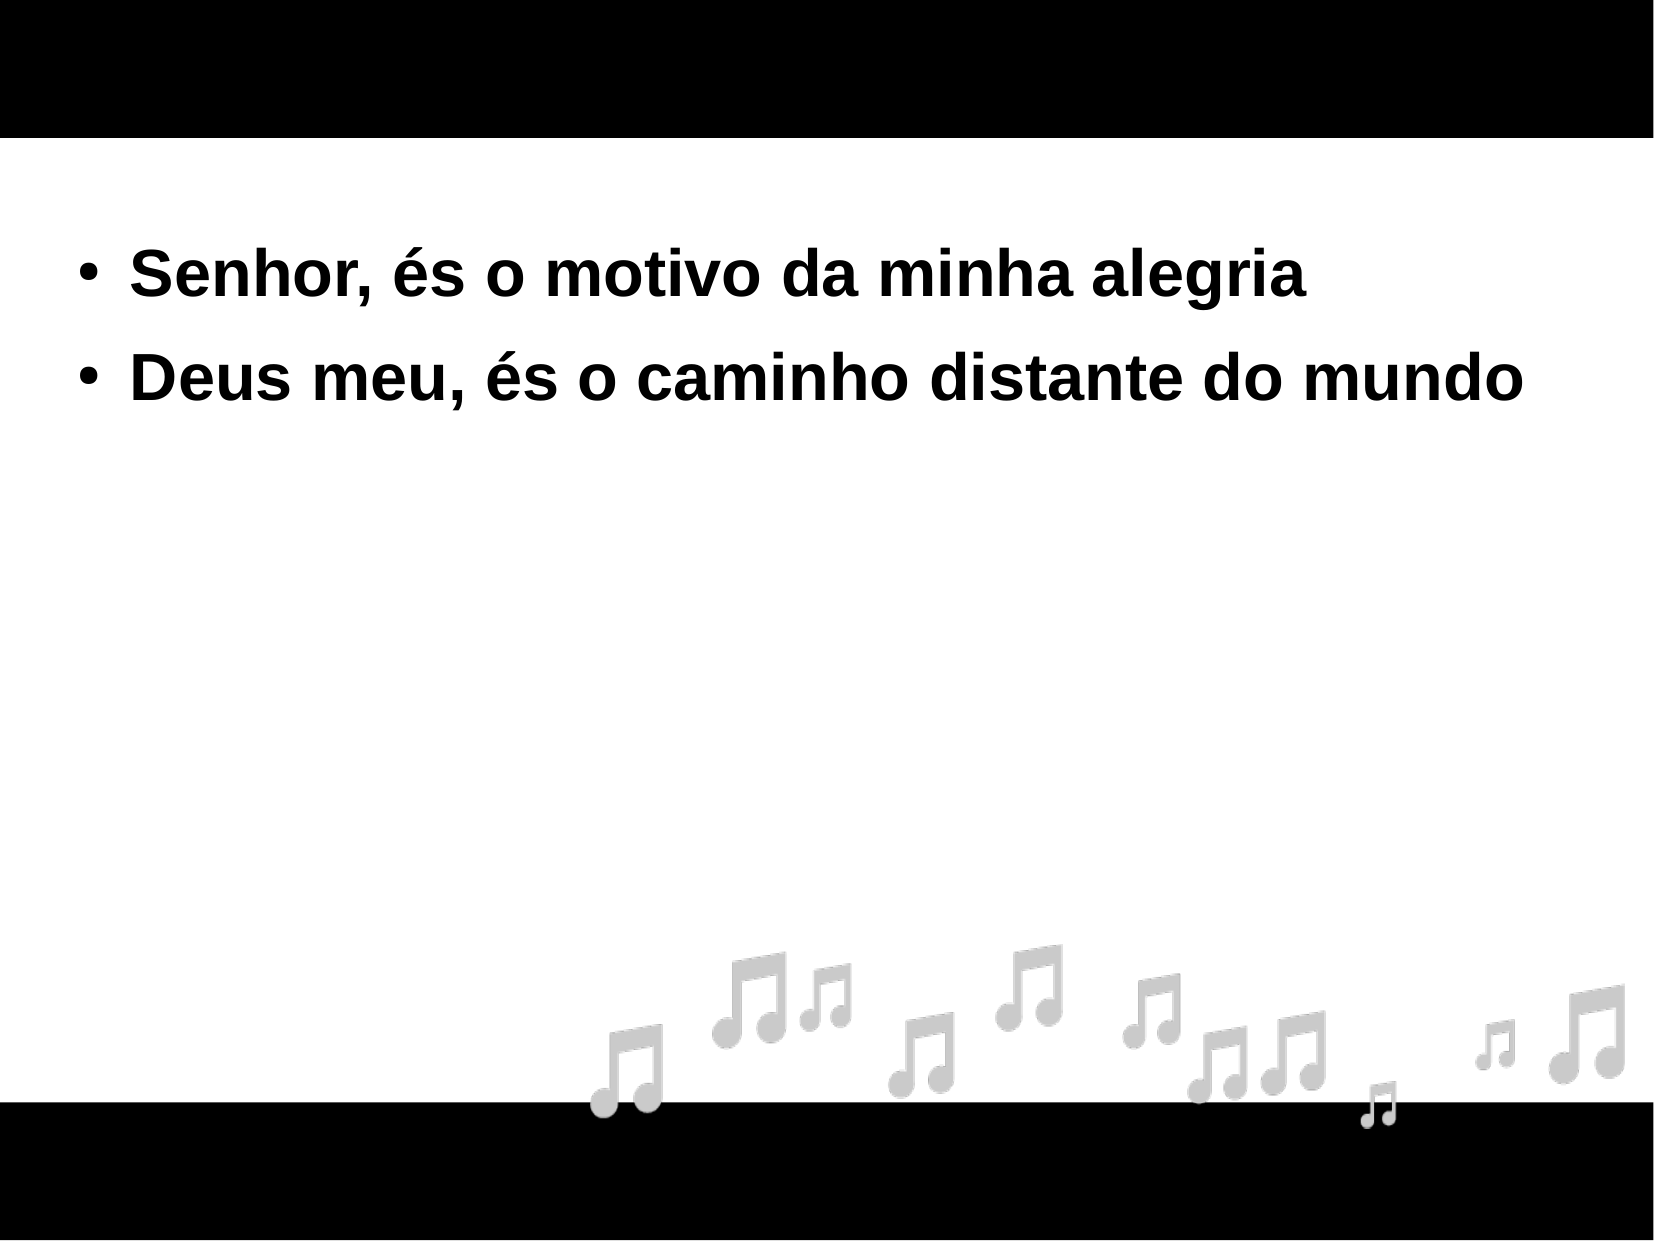

# Senhor, és o motivo da minha alegria
Deus meu, és o caminho distante do mundo